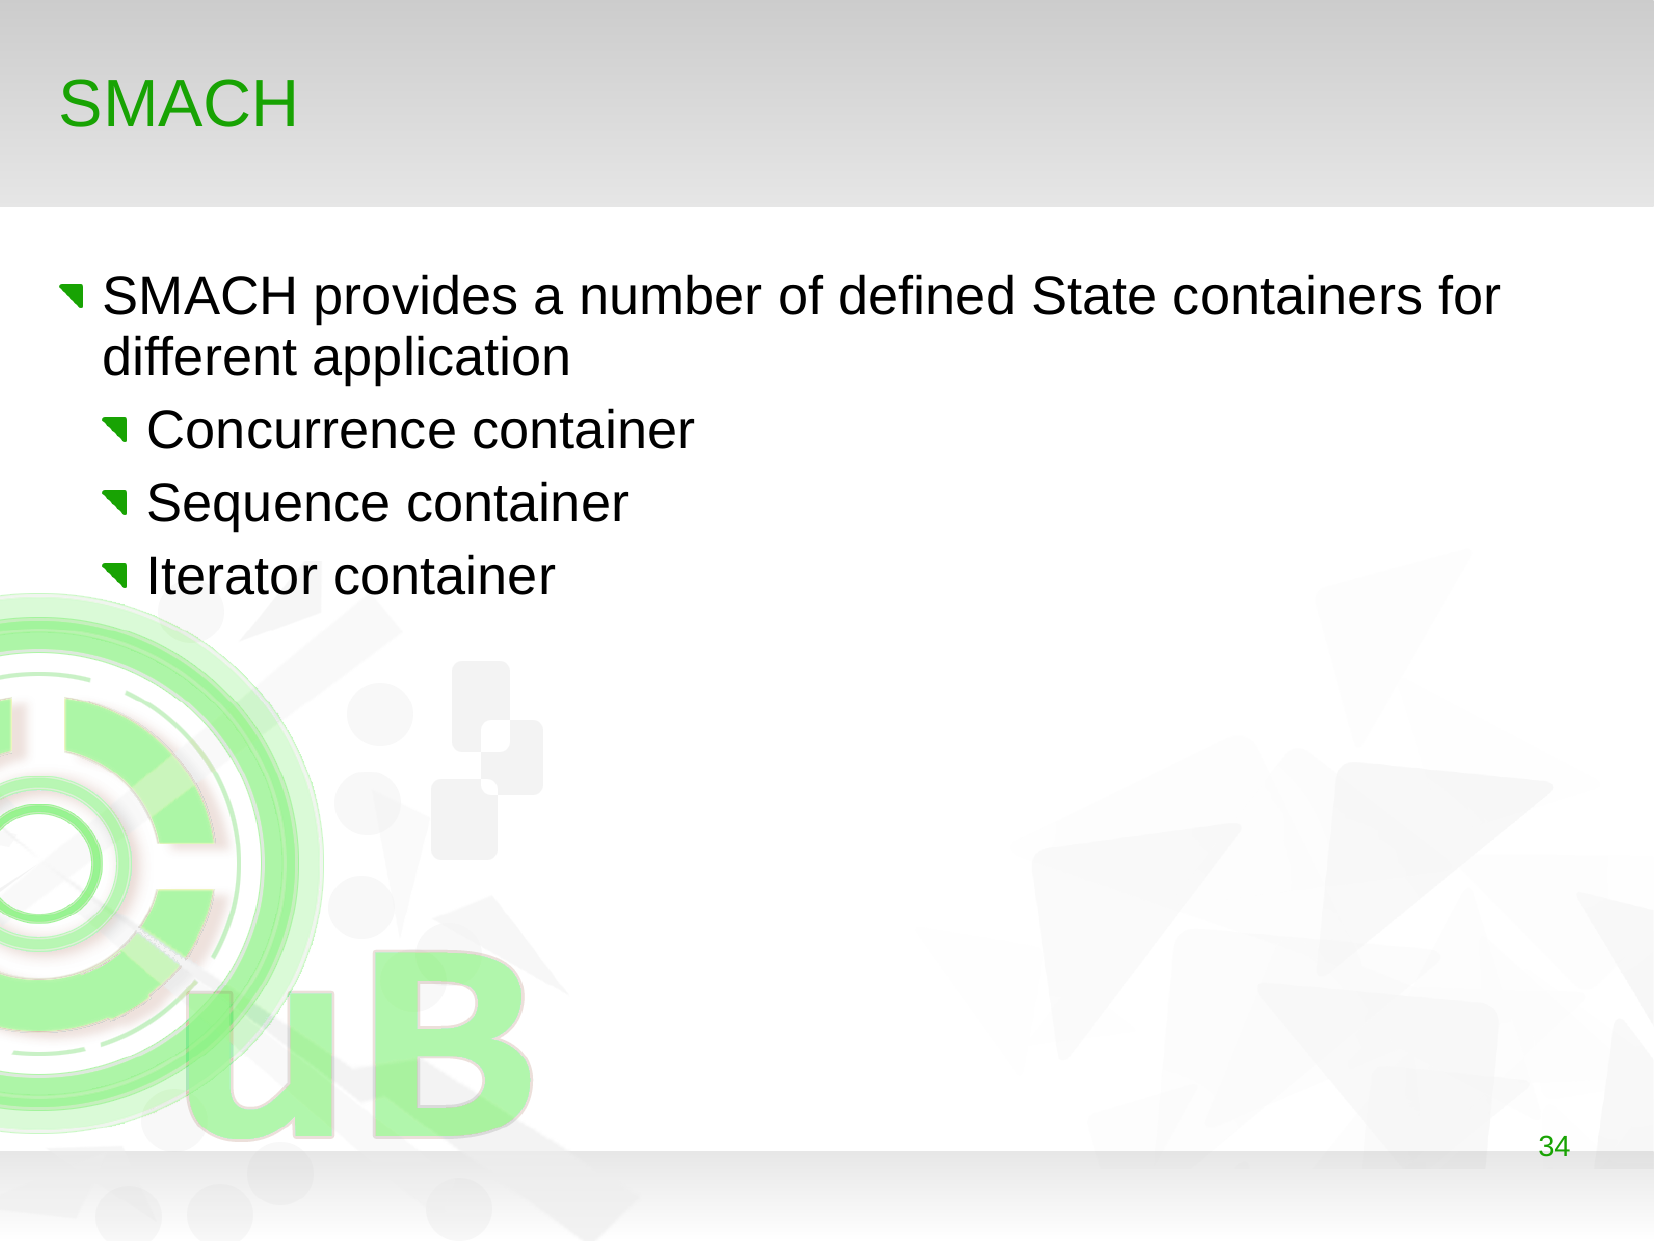

# SMACH
SMACH provides a number of defined State containers for different application
Concurrence container
Sequence container
Iterator container
34